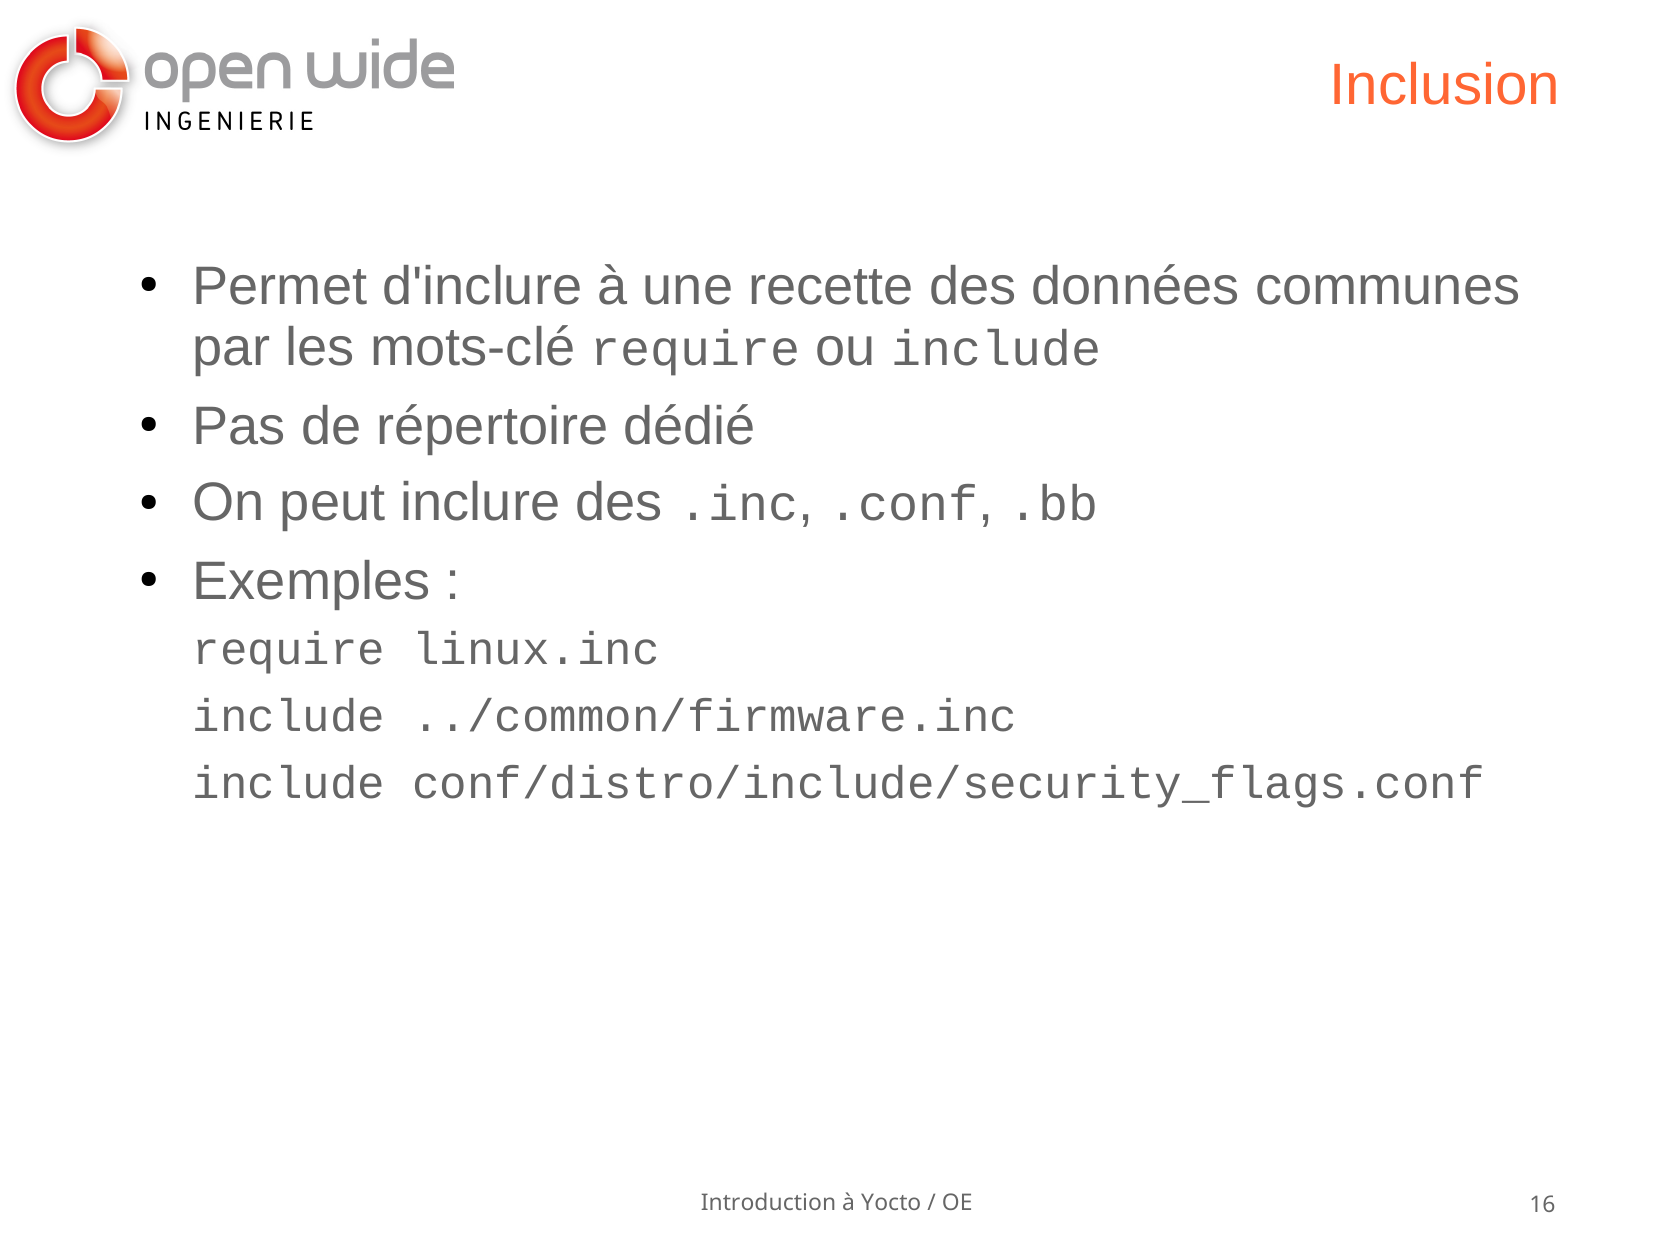

# Inclusion
Permet d'inclure à une recette des données communes par les mots-clé require ou include
Pas de répertoire dédié
On peut inclure des .inc, .conf, .bb
Exemples :
require linux.inc
include ../common/firmware.inc
include conf/distro/include/security_flags.conf